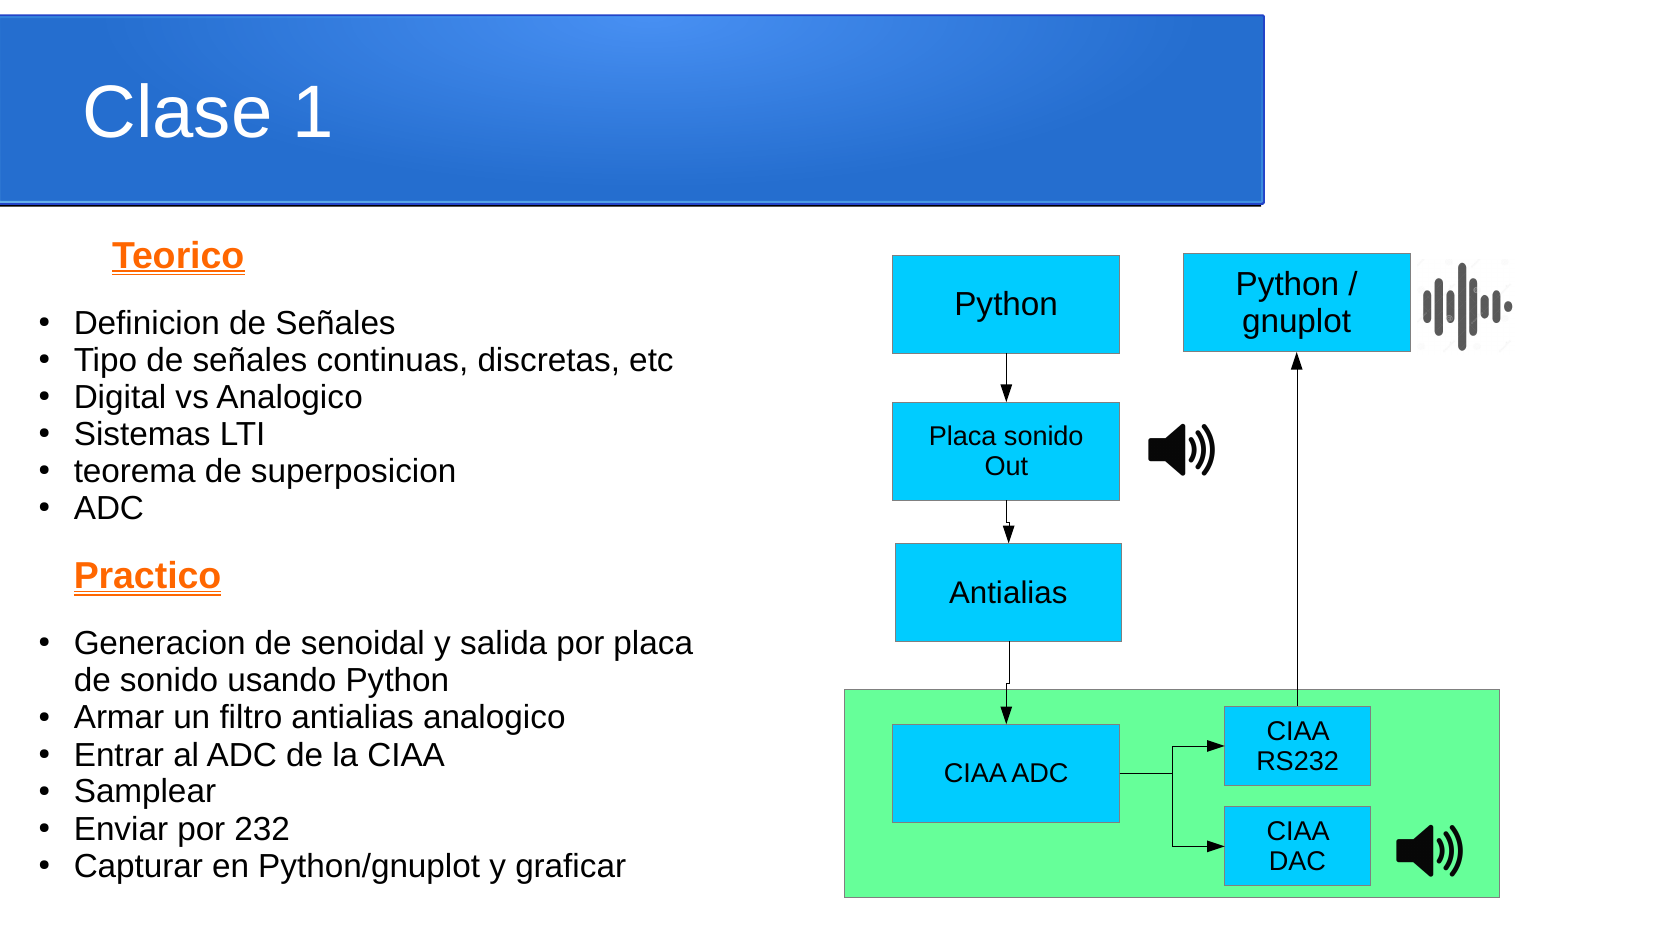

# Clase 1
	Teorico
Definicion de Señales
Tipo de señales continuas, discretas, etc
Digital vs Analogico
Sistemas LTI
teorema de superposicion
ADC
Practico
Generacion de senoidal y salida por placa de sonido usando Python
Armar un filtro antialias analogico
Entrar al ADC de la CIAA
Samplear
Enviar por 232
Capturar en Python/gnuplot y graficar
Python / gnuplot
Python
Placa sonido Out
Antialias
CIAA RS232
CIAA ADC
CIAA DAC